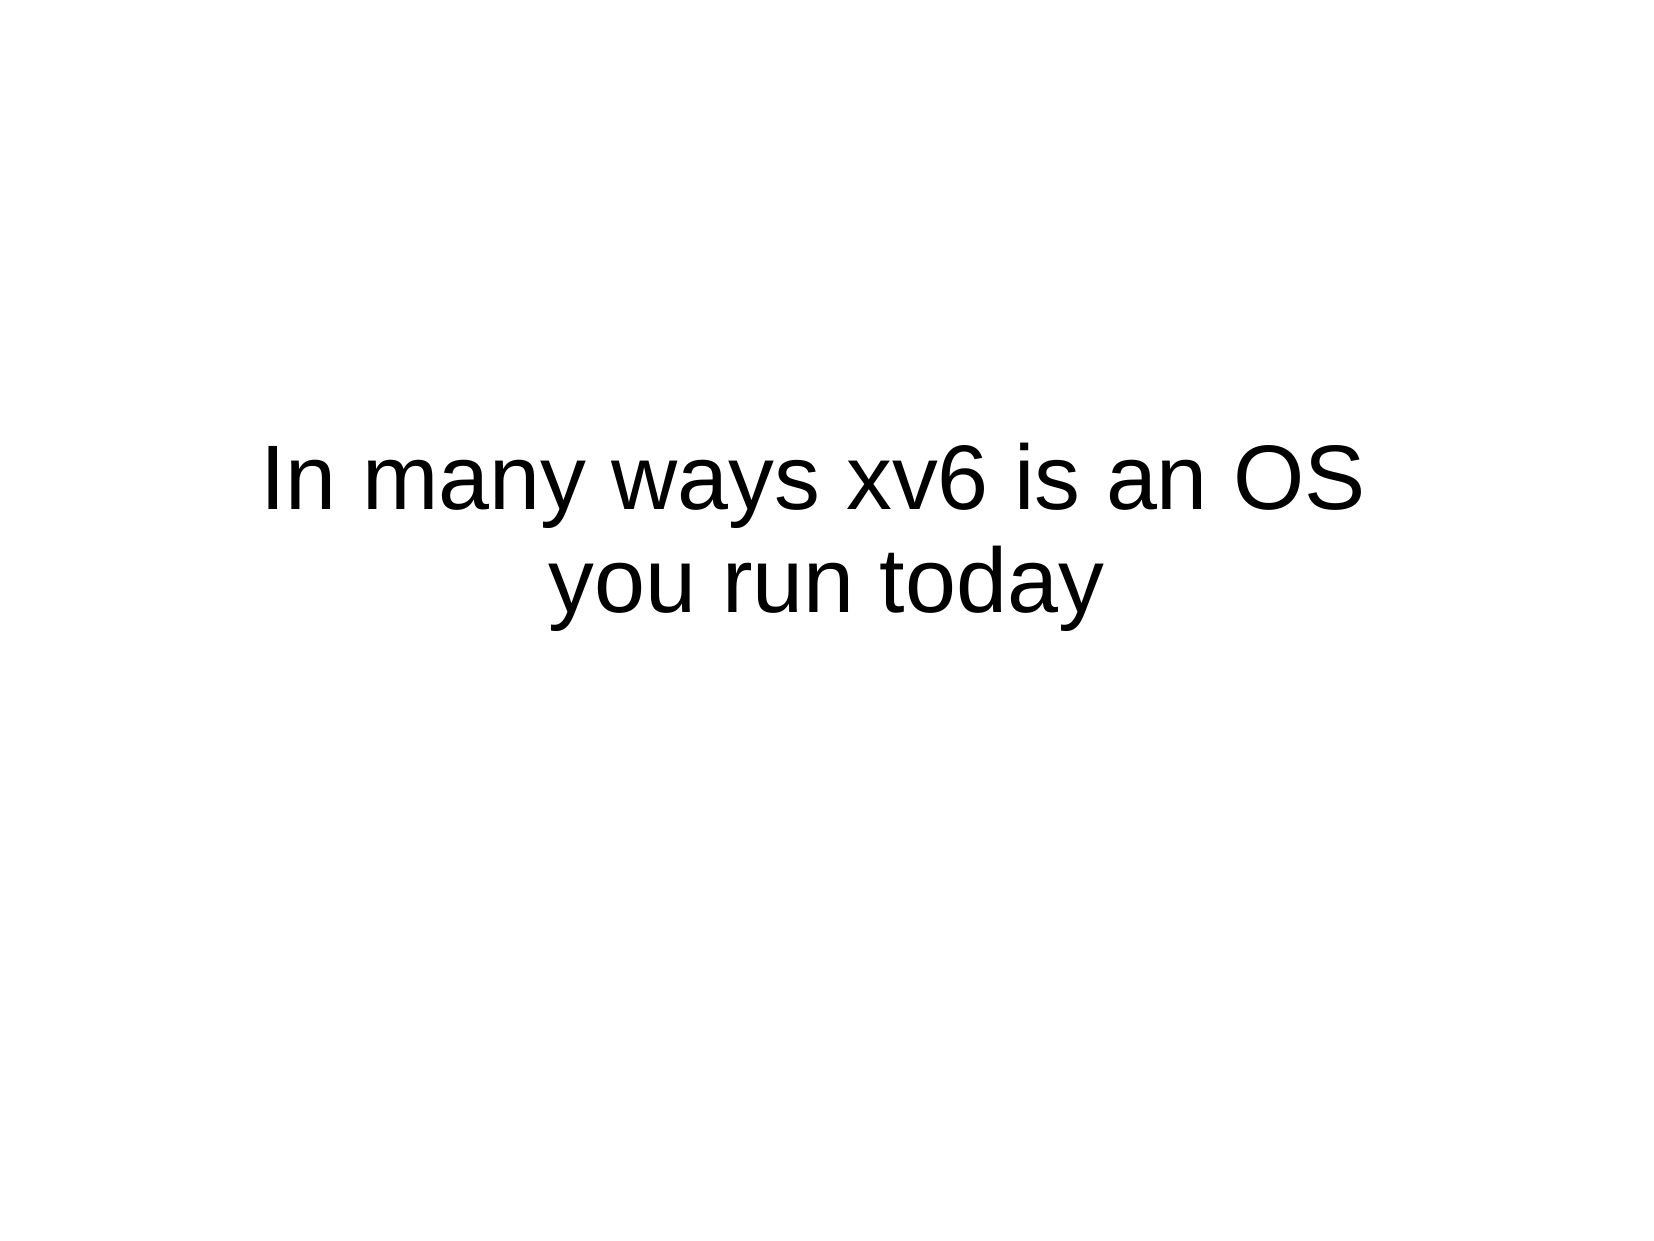

# In many ways xv6 is an OS
you run today